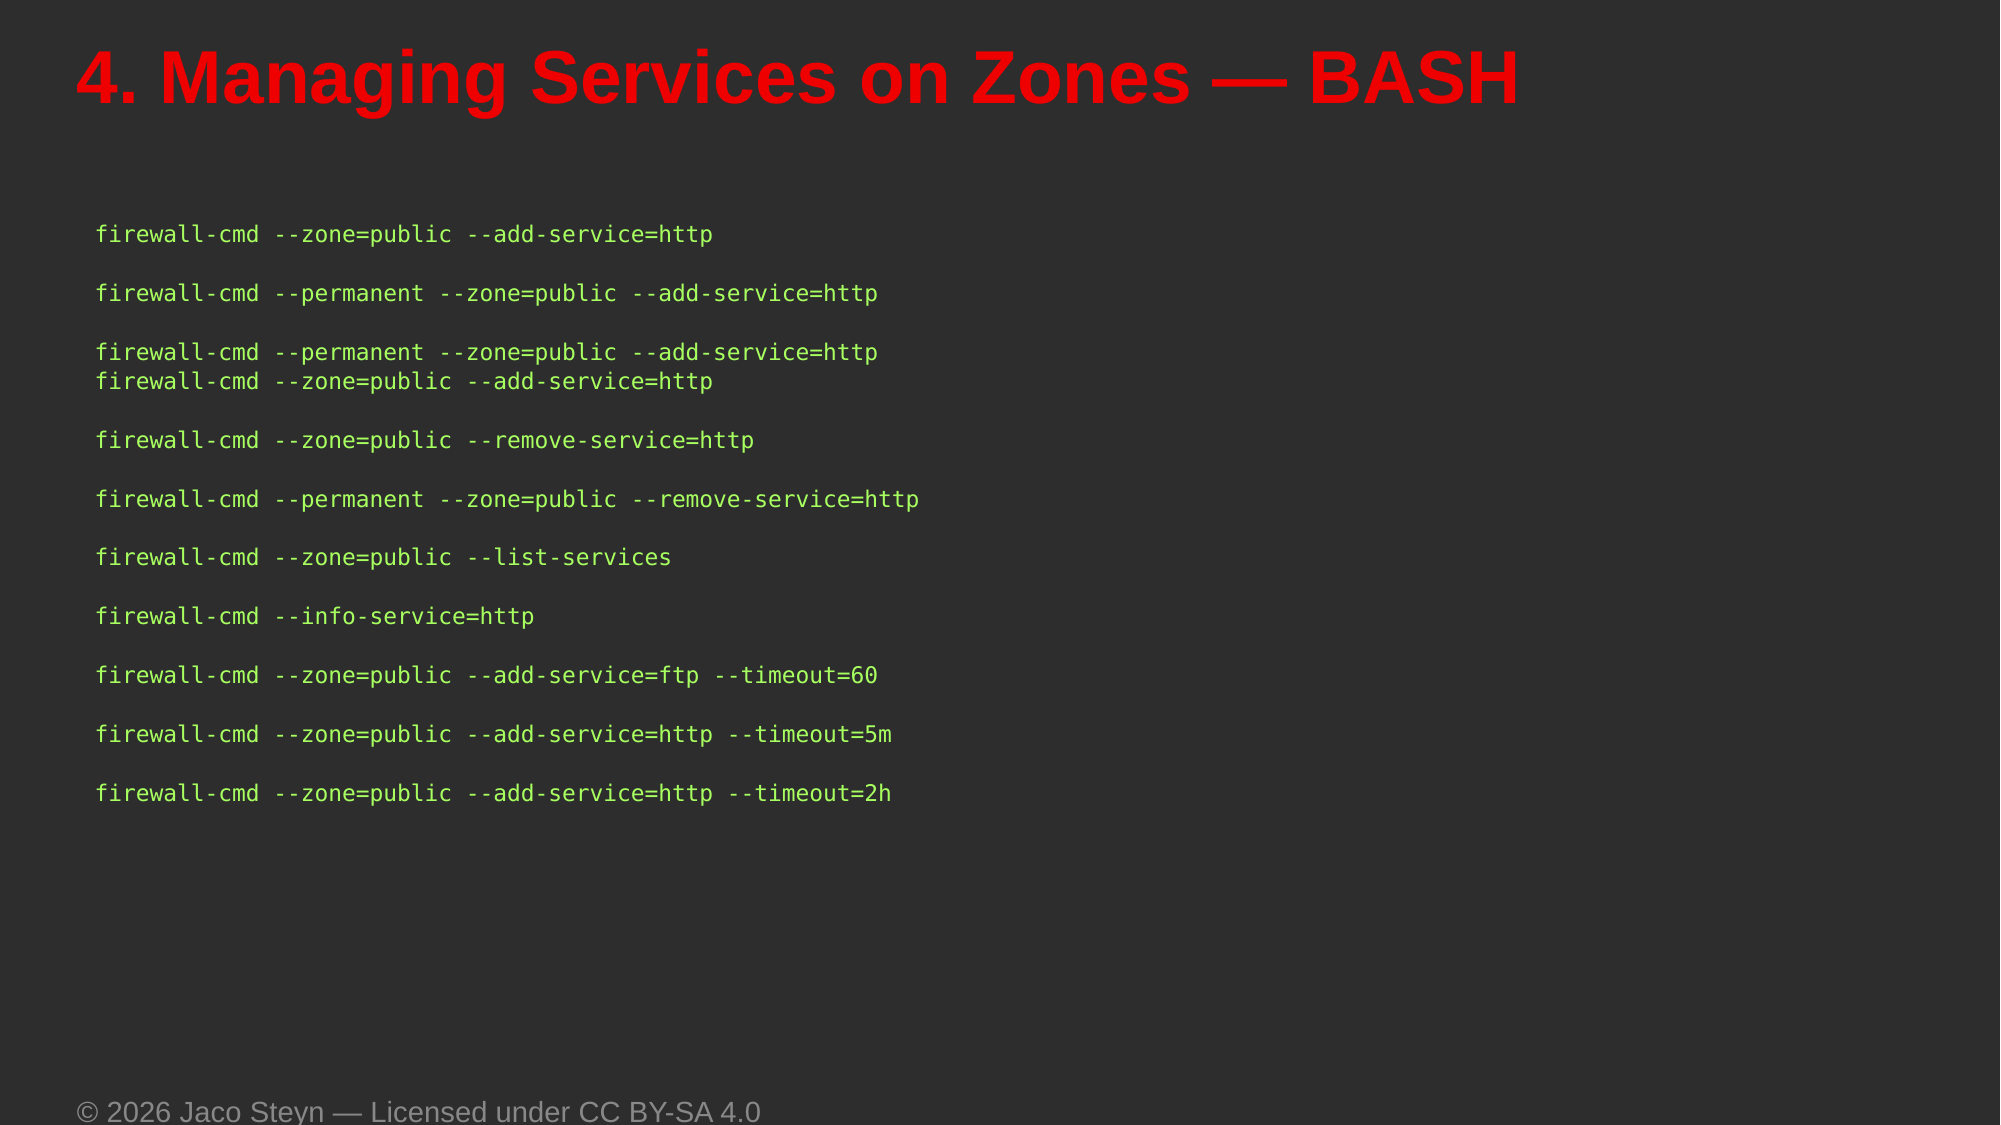

4. Managing Services on Zones — BASH
firewall-cmd --zone=public --add-service=http
firewall-cmd --permanent --zone=public --add-service=http
firewall-cmd --permanent --zone=public --add-service=http
firewall-cmd --zone=public --add-service=http
firewall-cmd --zone=public --remove-service=http
firewall-cmd --permanent --zone=public --remove-service=http
firewall-cmd --zone=public --list-services
firewall-cmd --info-service=http
firewall-cmd --zone=public --add-service=ftp --timeout=60
firewall-cmd --zone=public --add-service=http --timeout=5m
firewall-cmd --zone=public --add-service=http --timeout=2h
© 2026 Jaco Steyn — Licensed under CC BY-SA 4.0